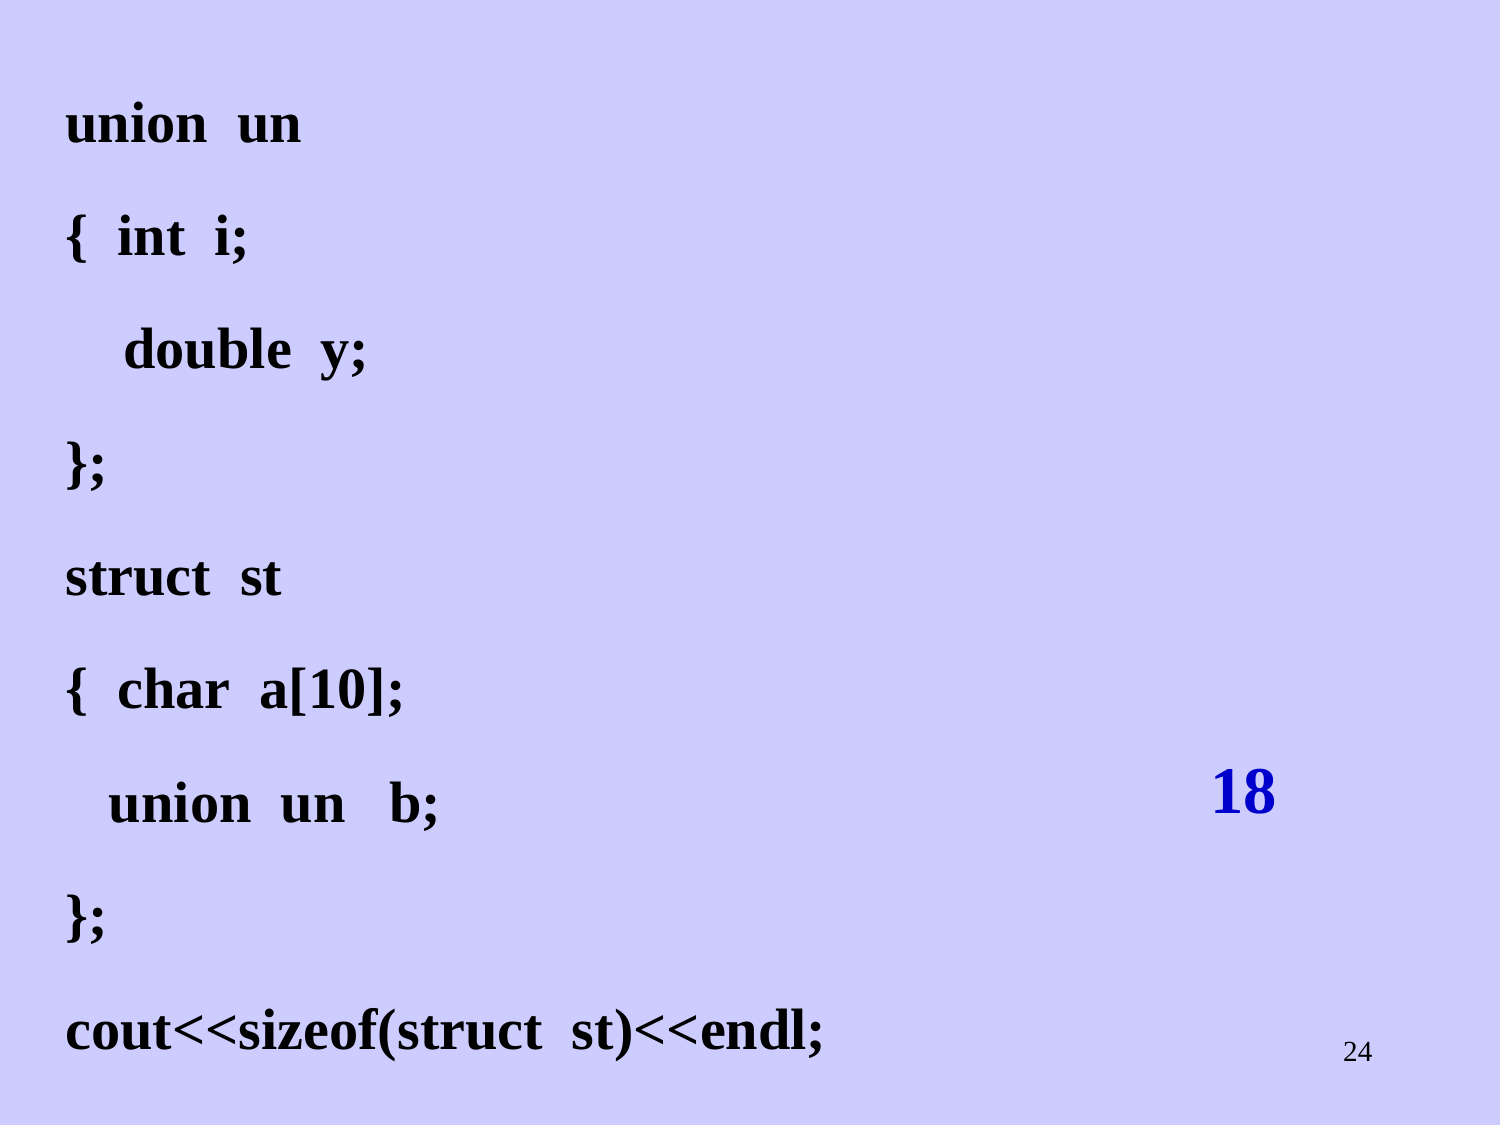

union un
{ int i;
 double y;
};
struct st
{ char a[10];
 union un b;
};
cout<<sizeof(struct st)<<endl;
18